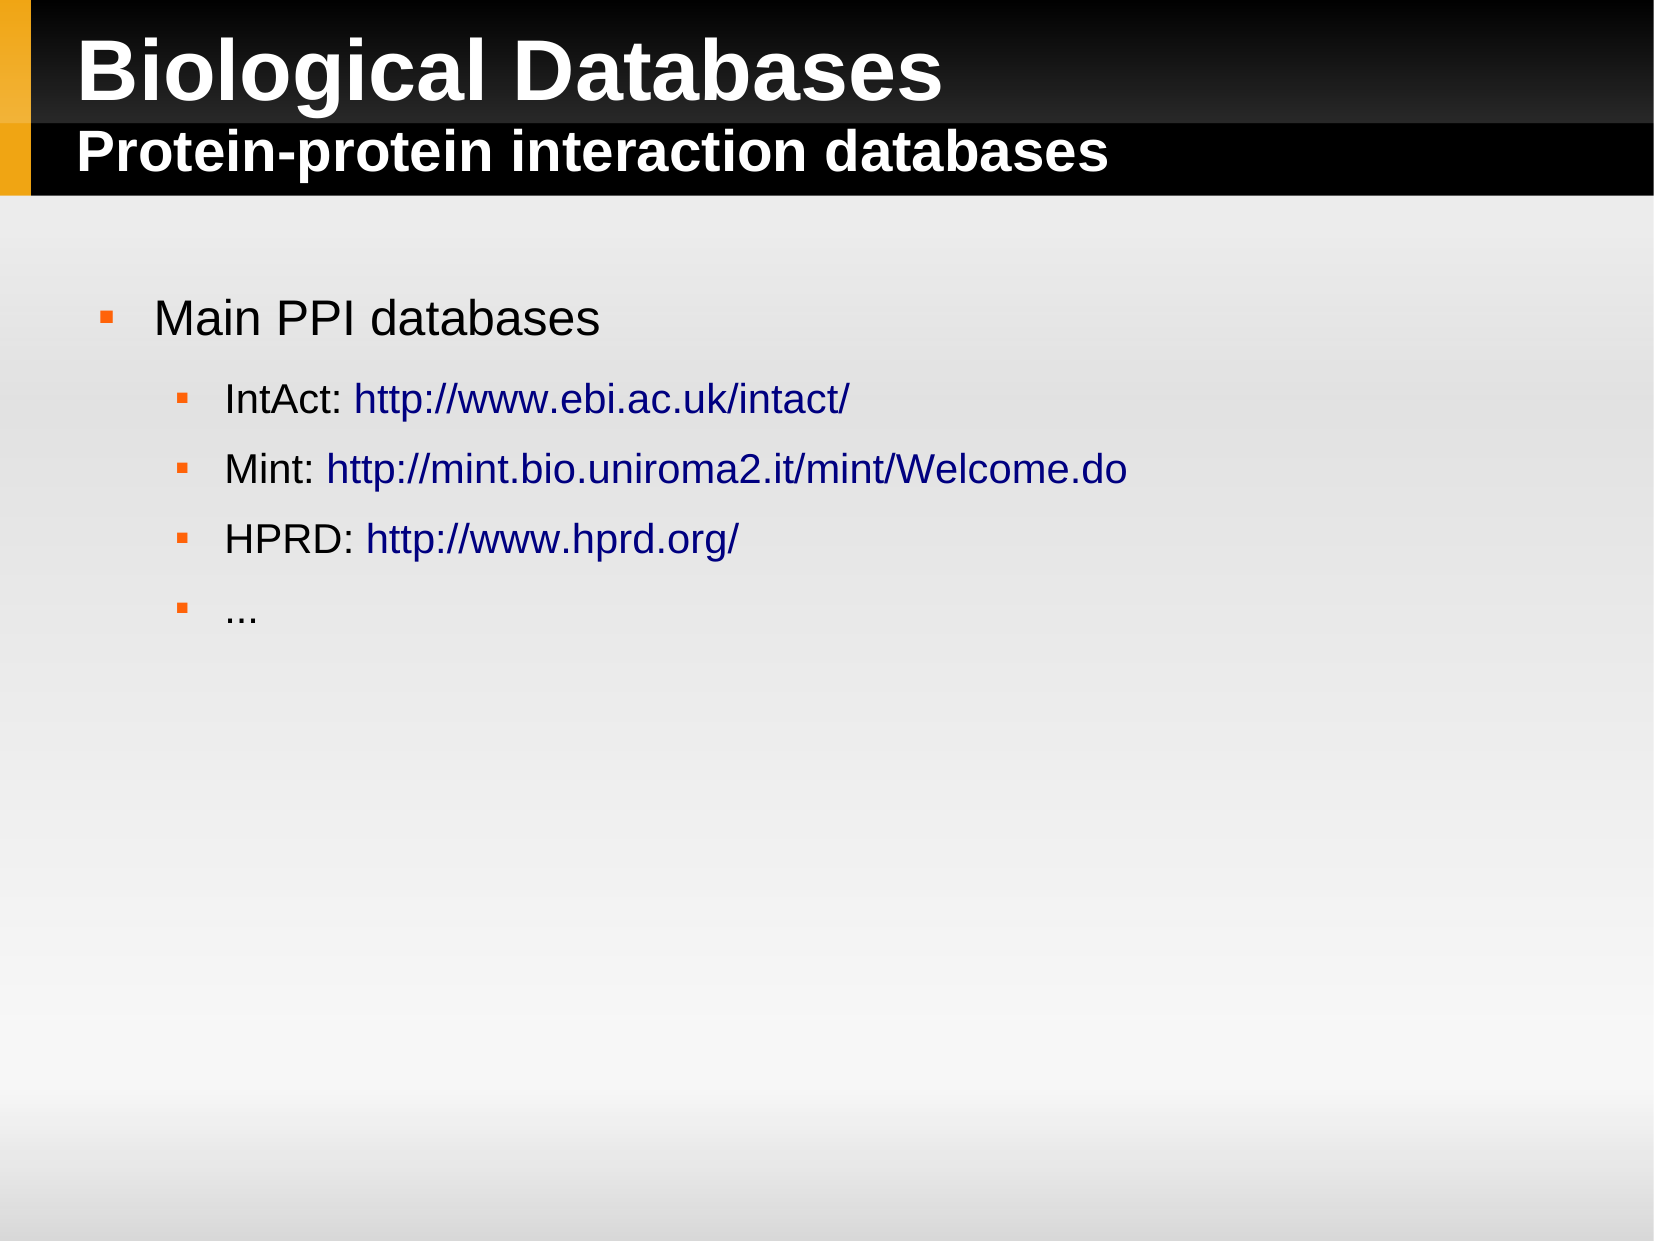

# Biological Databases Protein-protein interaction databases
Main PPI databases
IntAct: http://www.ebi.ac.uk/intact/
Mint: http://mint.bio.uniroma2.it/mint/Welcome.do
HPRD: http://www.hprd.org/
...